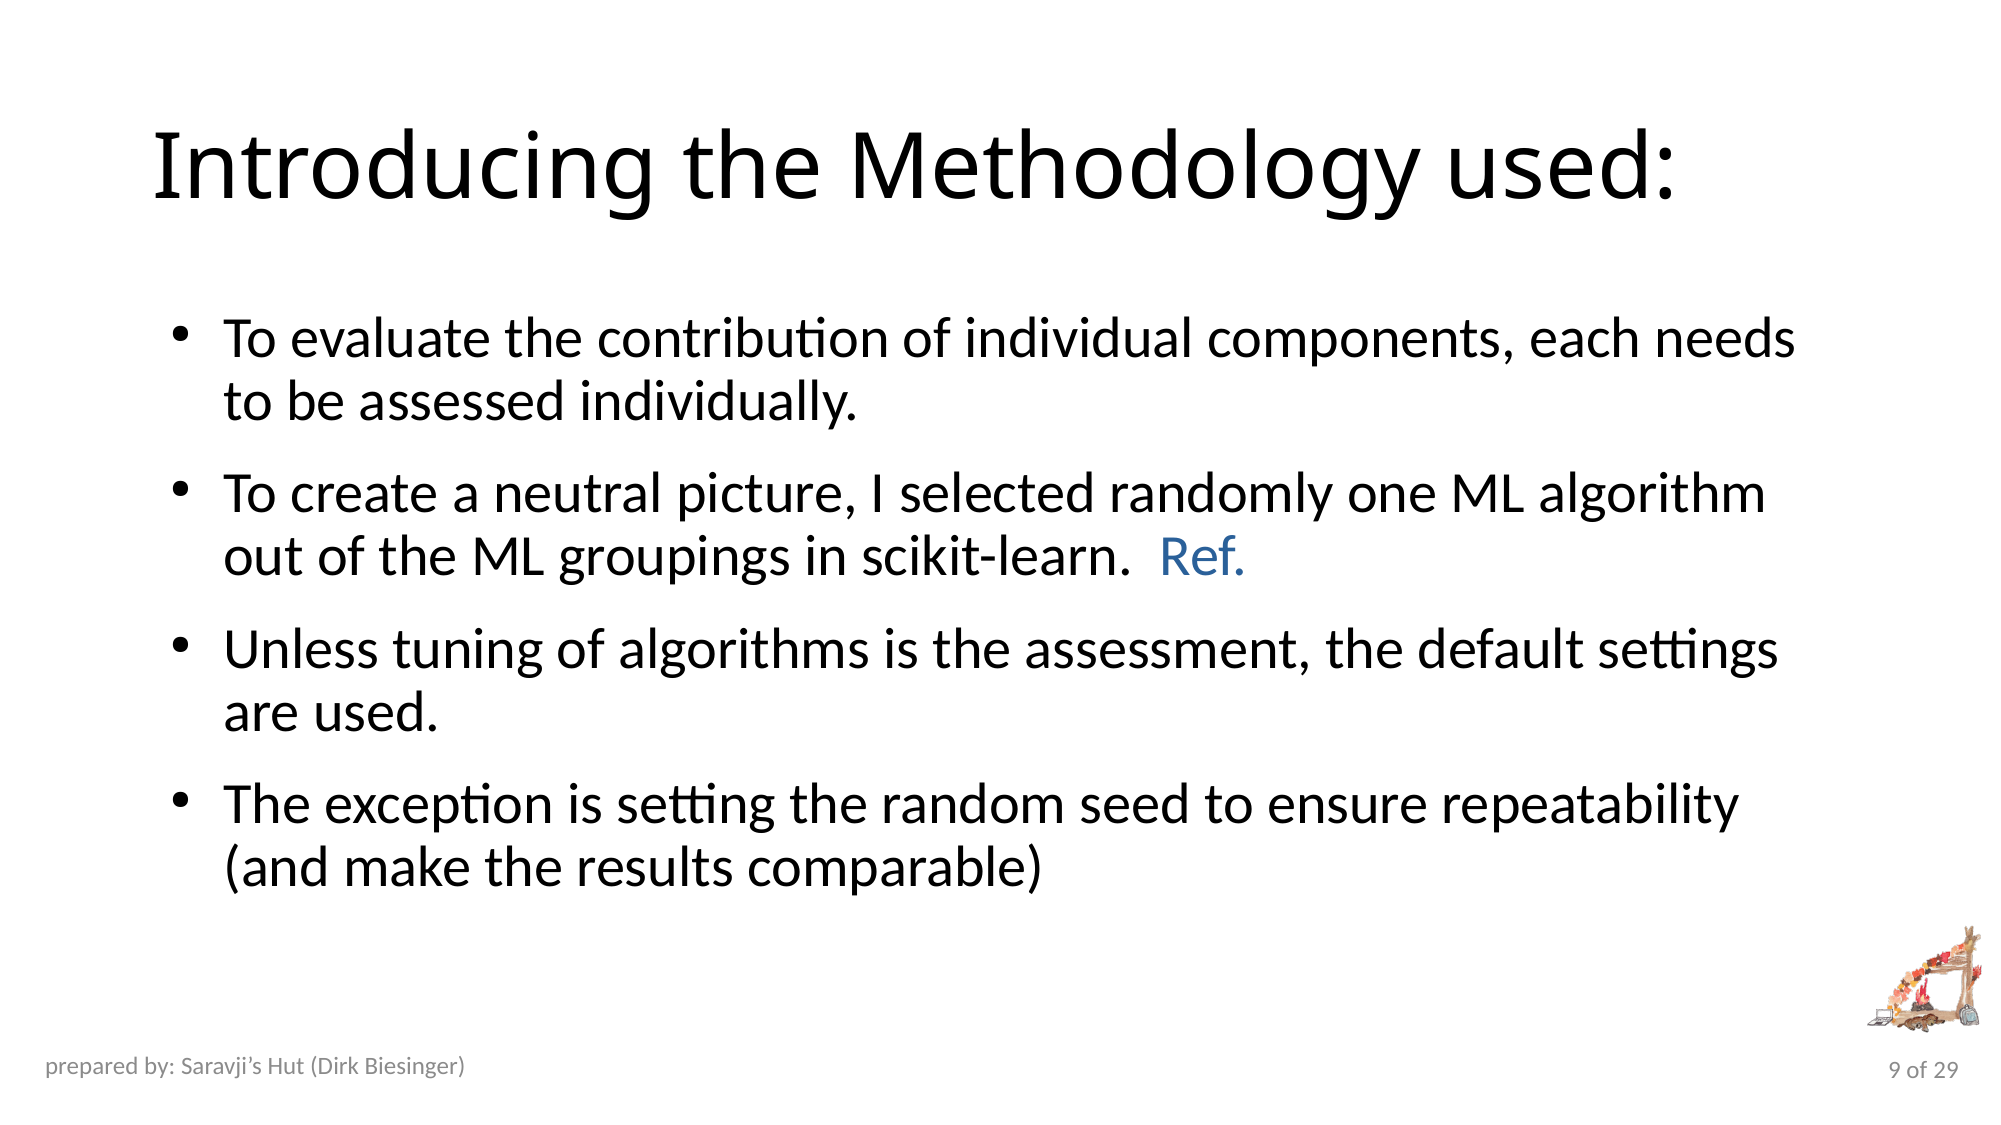

# Introducing the Methodology used:
To evaluate the contribution of individual components, each needs to be assessed individually.
To create a neutral picture, I selected randomly one ML algorithm out of the ML groupings in scikit-learn. Ref.
Unless tuning of algorithms is the assessment, the default settings are used.
The exception is setting the random seed to ensure repeatability (and make the results comparable)
prepared by: Saravji's Hut - Dirk Biesinger
9